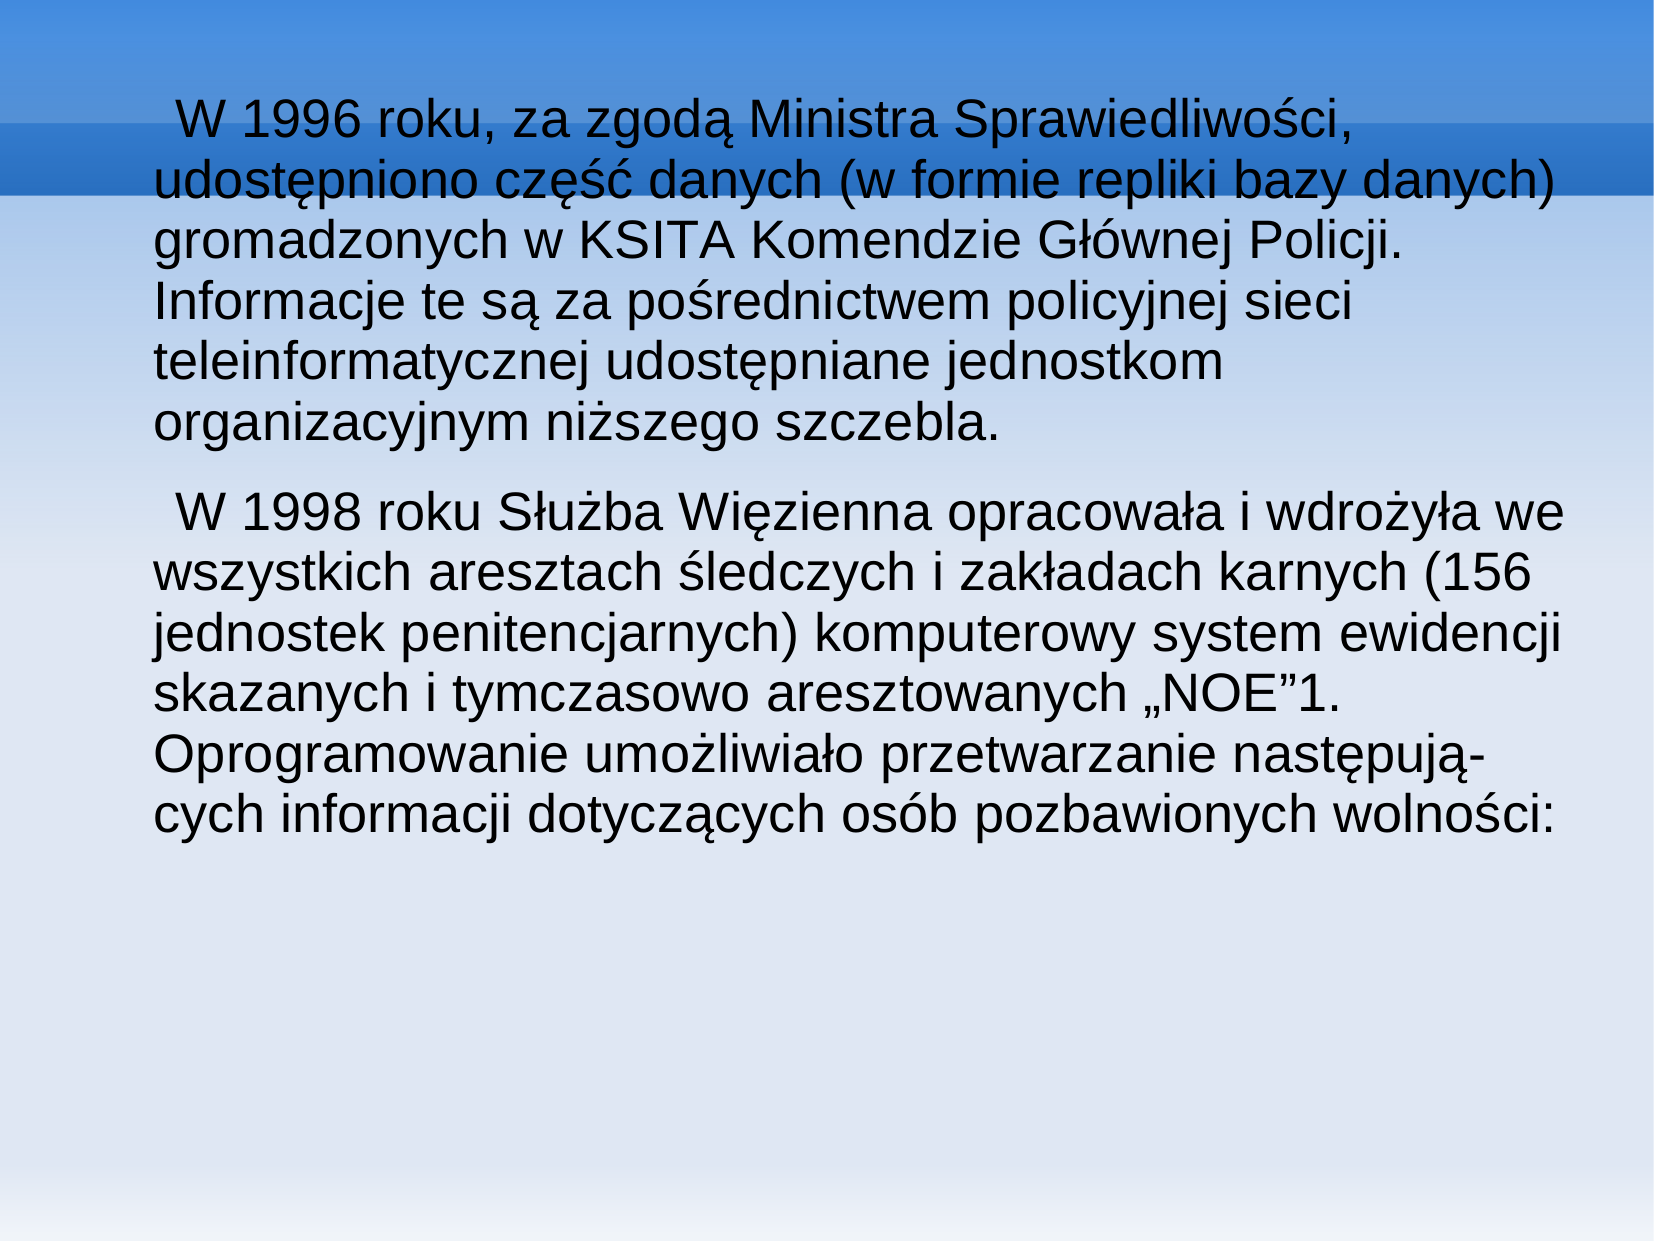

#
 W 1996 roku, za zgodą Ministra Sprawiedliwości, udostępniono część danych (w formie repliki bazy danych) gromadzonych w KSITA Komendzie Głównej Policji. Informacje te są za pośrednictwem policyjnej sieci teleinformatycznej udostępniane jednostkom organizacyjnym niższego szczebla.
 W 1998 roku Służba Więzienna opracowała i wdrożyła we wszystkich aresztach śledczych i zakładach karnych (156 jednostek penitencjarnych) komputerowy system ewidencji skazanych i tymczasowo aresztowanych „NOE”1. Oprogramowanie umożliwiało przetwarzanie następują-cych informacji dotyczących osób pozbawionych wolności: